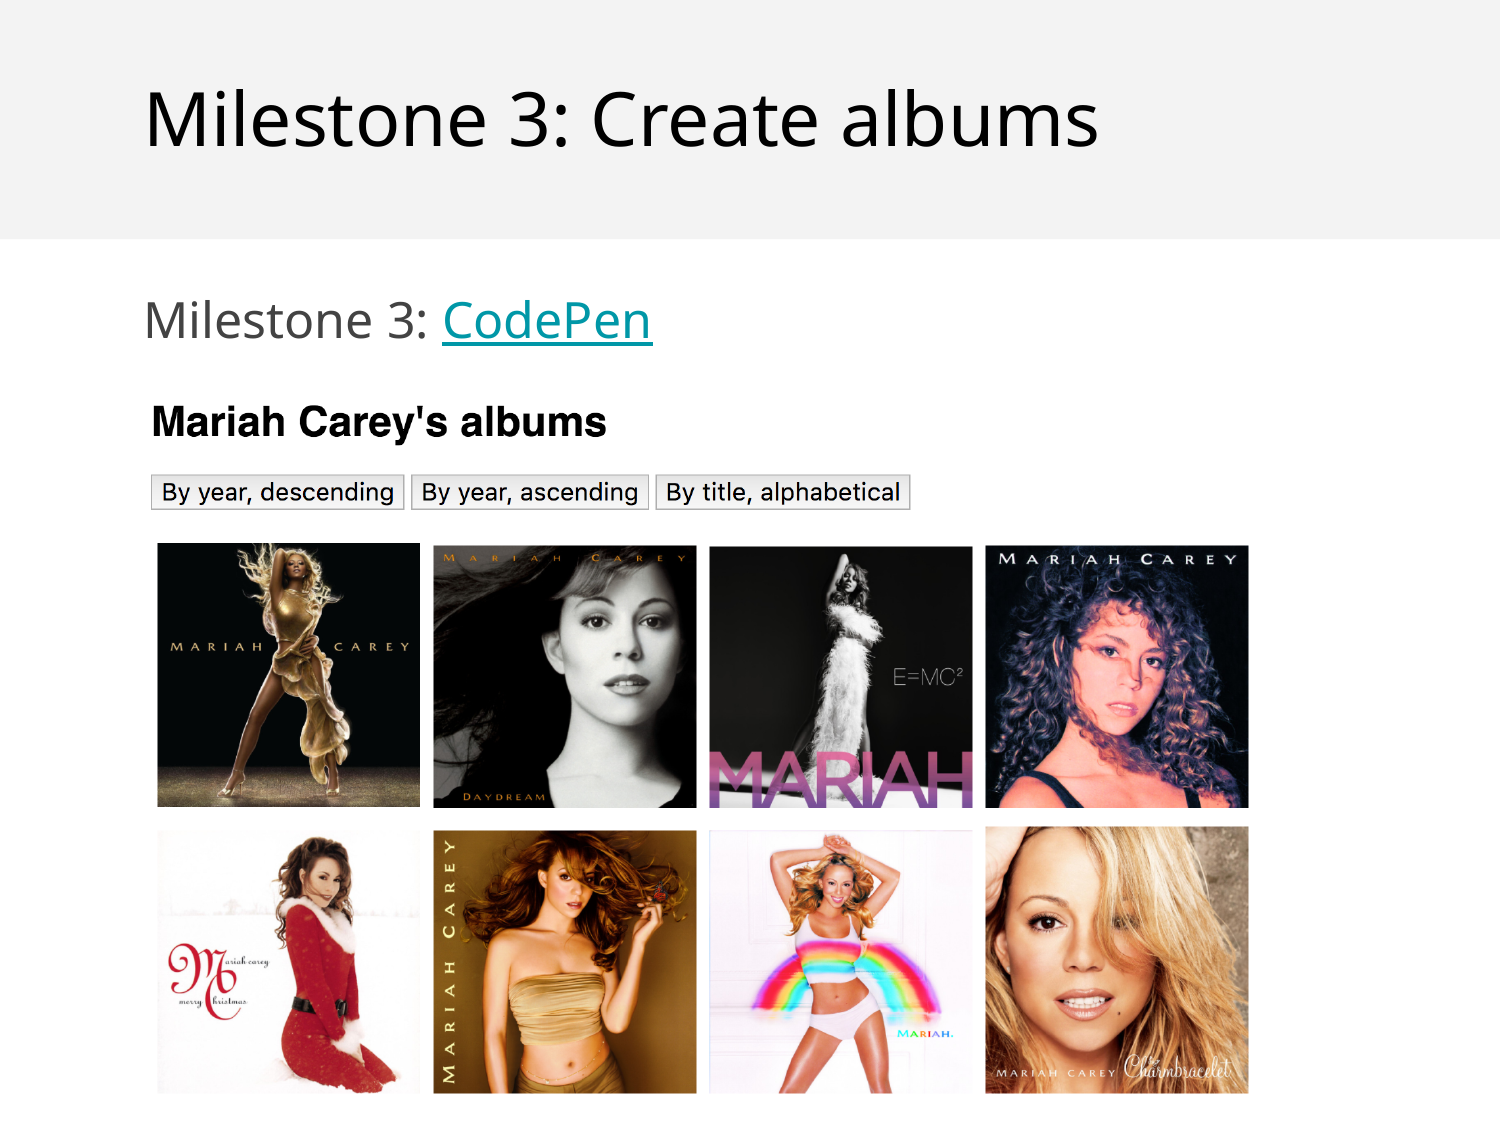

Milestone 3: Create albums
# Milestone 3: CodePen